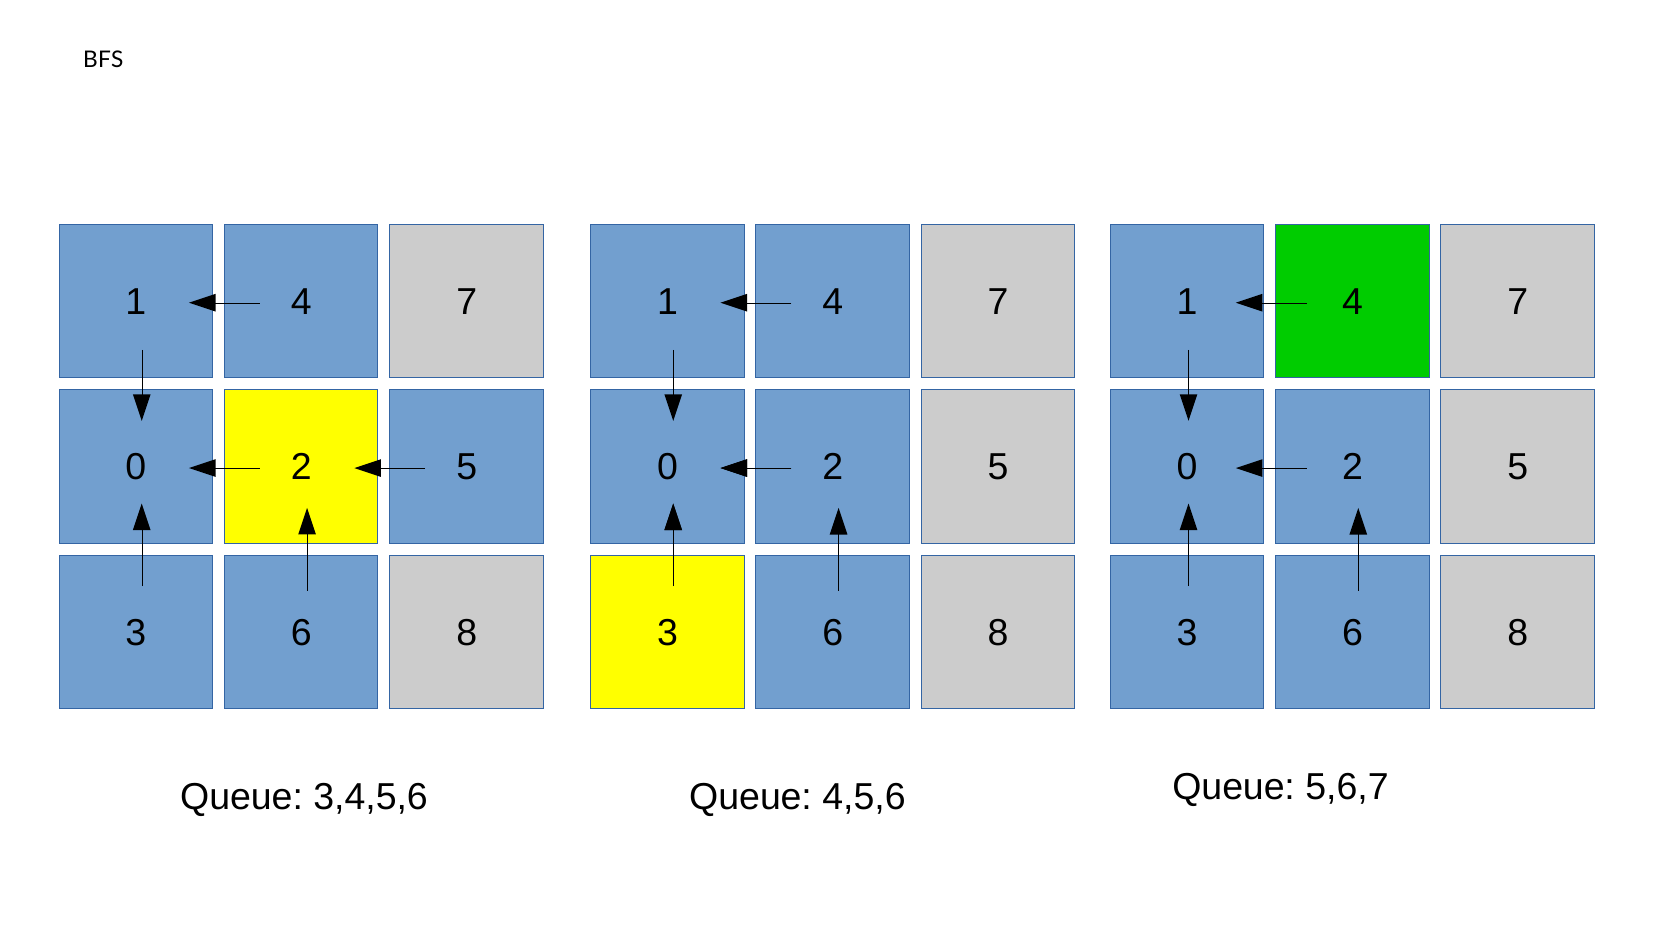

# BFS
2
1
4
7
2
1
4
7
2
1
2
1
4
4
7
0
2
5
0
2
5
0
0
2
2
5
5
3
6
8
3
6
8
3
3
6
6
8
8
Queue: 5,6,7
Queue: 3,4,5,6
Queue: 4,5,6